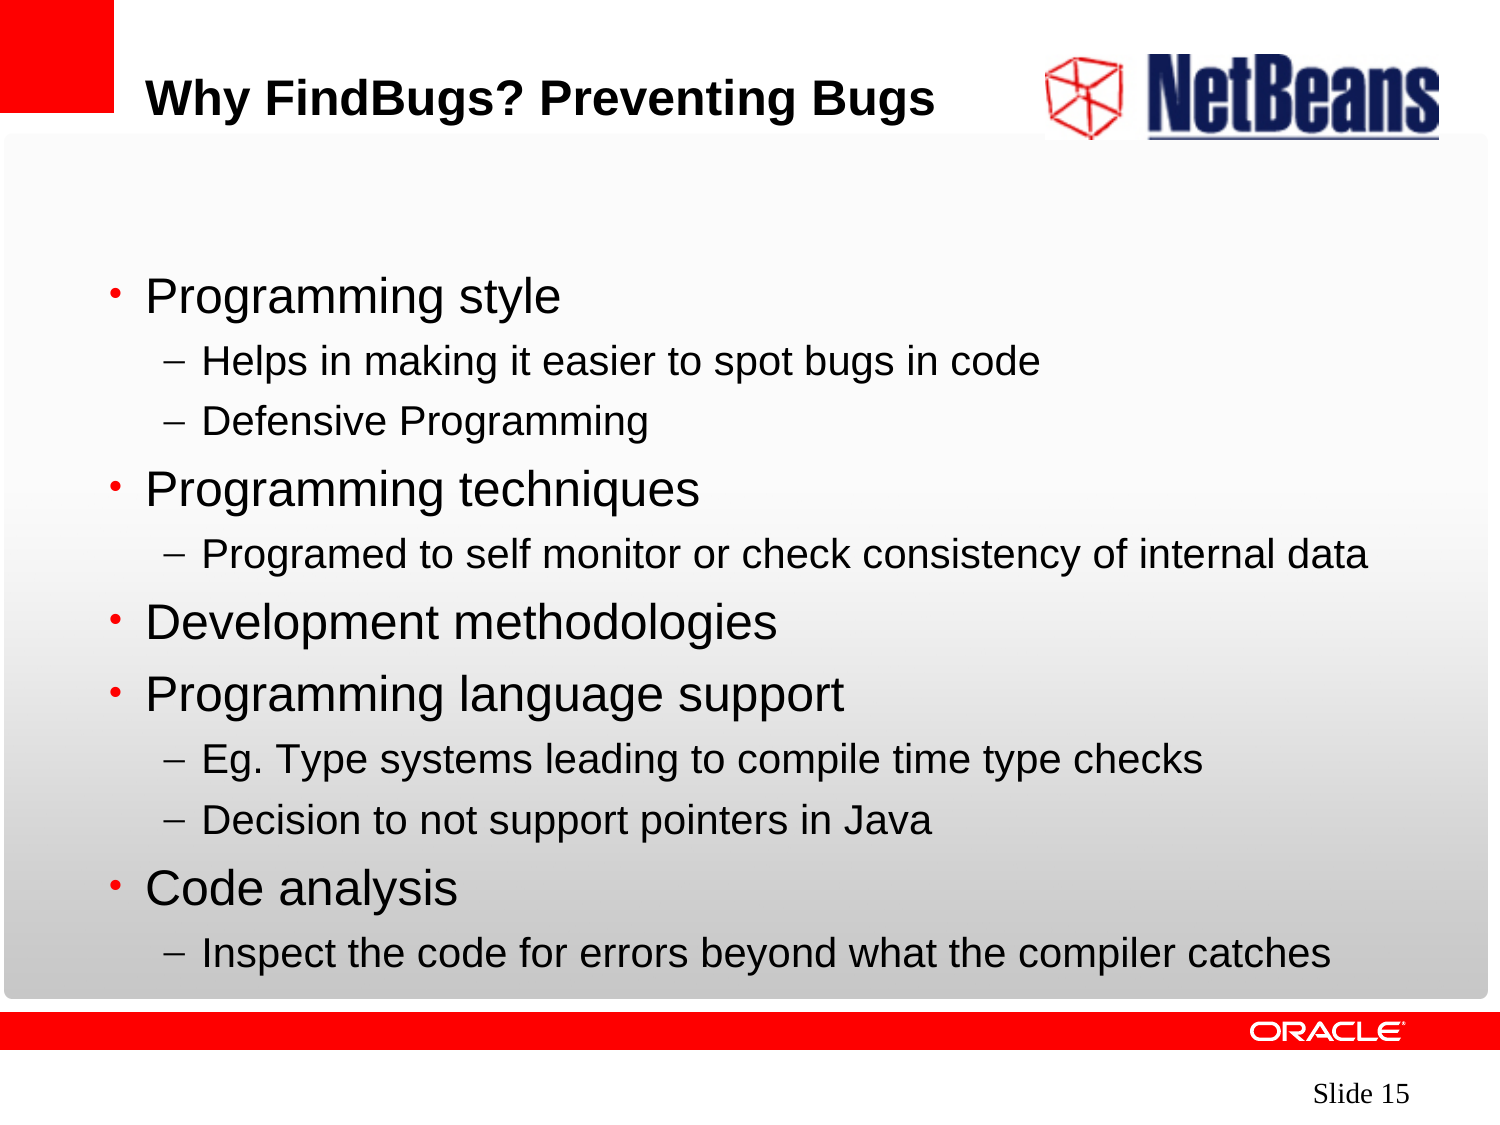

# Why FindBugs? Preventing Bugs
Programming style
Helps in making it easier to spot bugs in code
Defensive Programming
Programming techniques
Programed to self monitor or check consistency of internal data
Development methodologies
Programming language support
Eg. Type systems leading to compile time type checks
Decision to not support pointers in Java
Code analysis
Inspect the code for errors beyond what the compiler catches